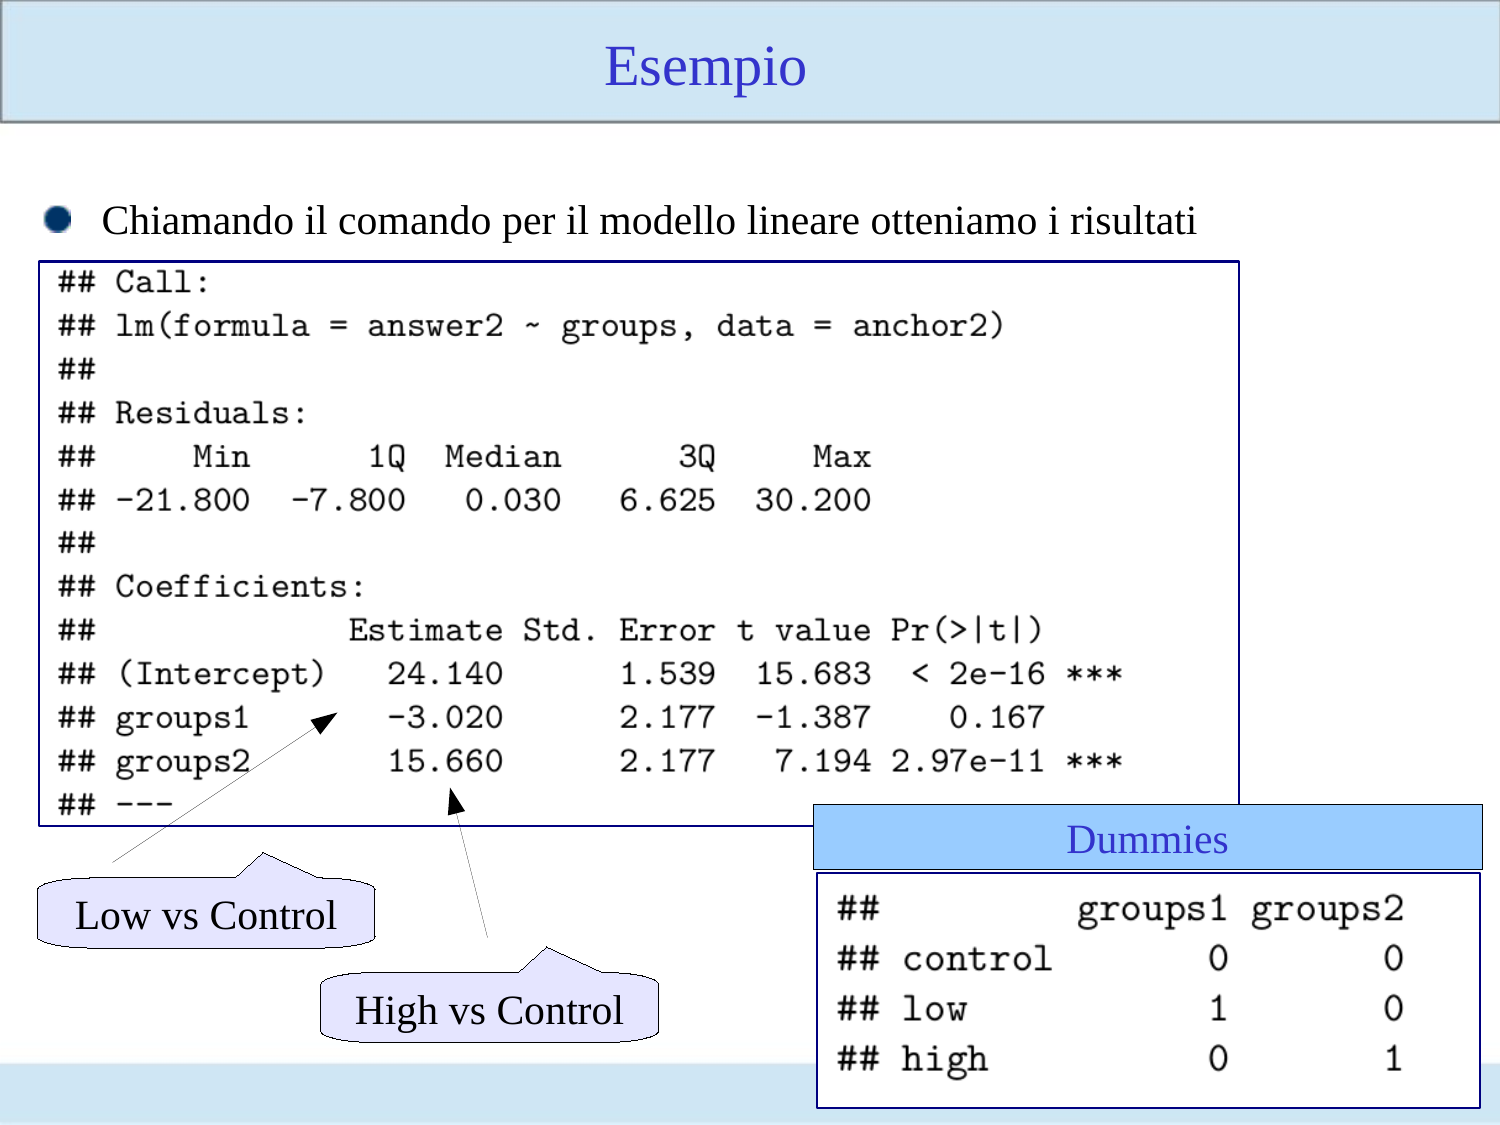

# Esempio
Chiamando il comando per il modello lineare otteniamo i risultati
Dummies
Low vs Control
High vs Control